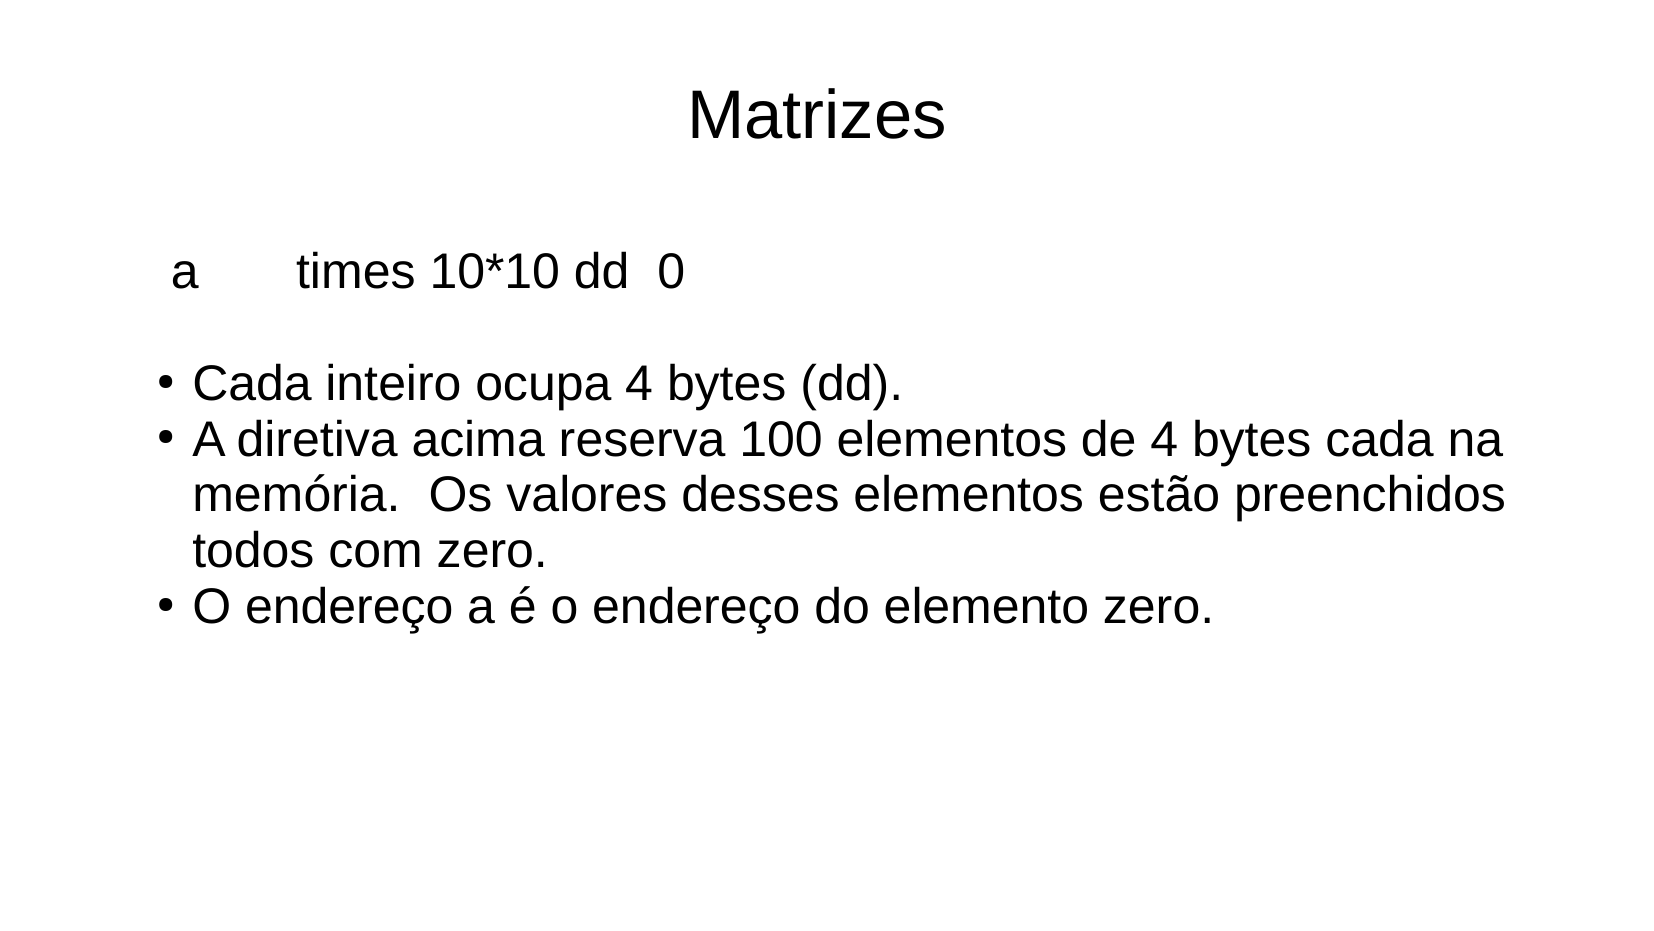

# Matrizes
 a times 10*10 dd 0
Cada inteiro ocupa 4 bytes (dd).
A diretiva acima reserva 100 elementos de 4 bytes cada na memória. Os valores desses elementos estão preenchidos todos com zero.
O endereço a é o endereço do elemento zero.